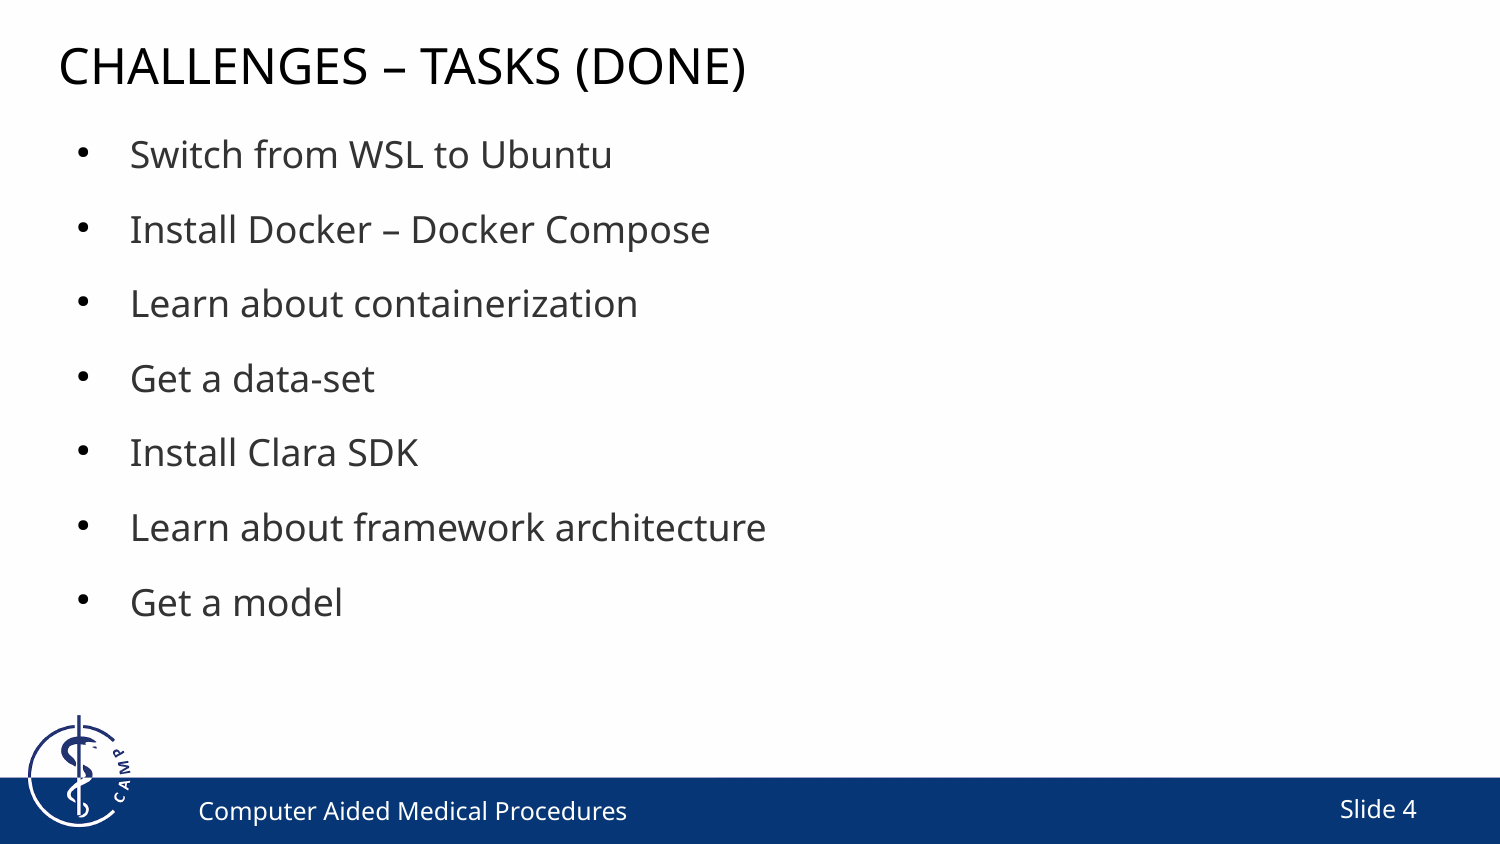

# CHALLENGES – TASKS (DONE)
Switch from WSL to Ubuntu
Install Docker – Docker Compose
Learn about containerization
Get a data-set
Install Clara SDK
Learn about framework architecture
Get a model
Computer Aided Medical Procedures
Slide